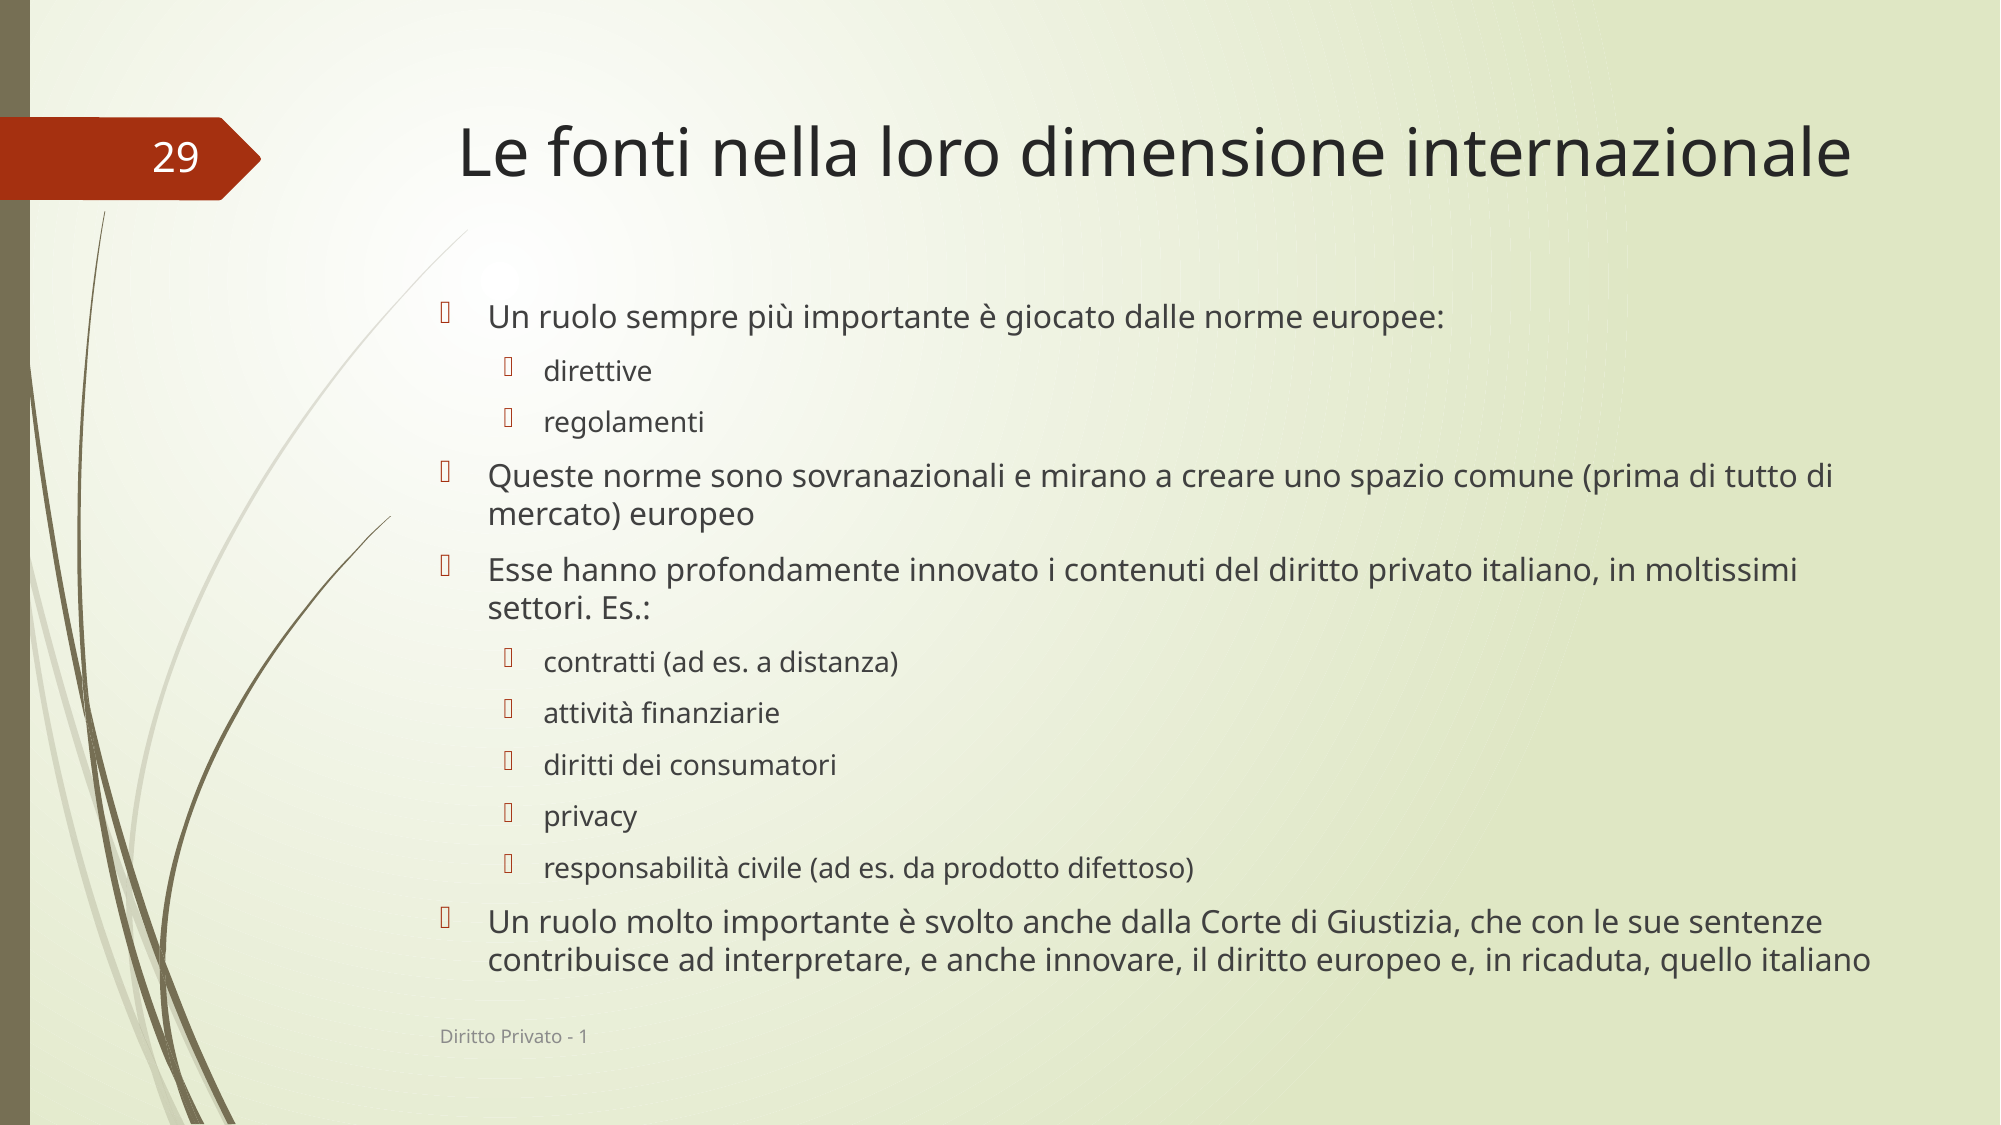

# Le fonti nella loro dimensione internazionale
Un ruolo sempre più importante è giocato dalle norme europee:
direttive
regolamenti
Queste norme sono sovranazionali e mirano a creare uno spazio comune (prima di tutto di mercato) europeo
Esse hanno profondamente innovato i contenuti del diritto privato italiano, in moltissimi settori. Es.:
contratti (ad es. a distanza)
attività finanziarie
diritti dei consumatori
privacy
responsabilità civile (ad es. da prodotto difettoso)
Un ruolo molto importante è svolto anche dalla Corte di Giustizia, che con le sue sentenze contribuisce ad interpretare, e anche innovare, il diritto europeo e, in ricaduta, quello italiano
Diritto Privato - 1